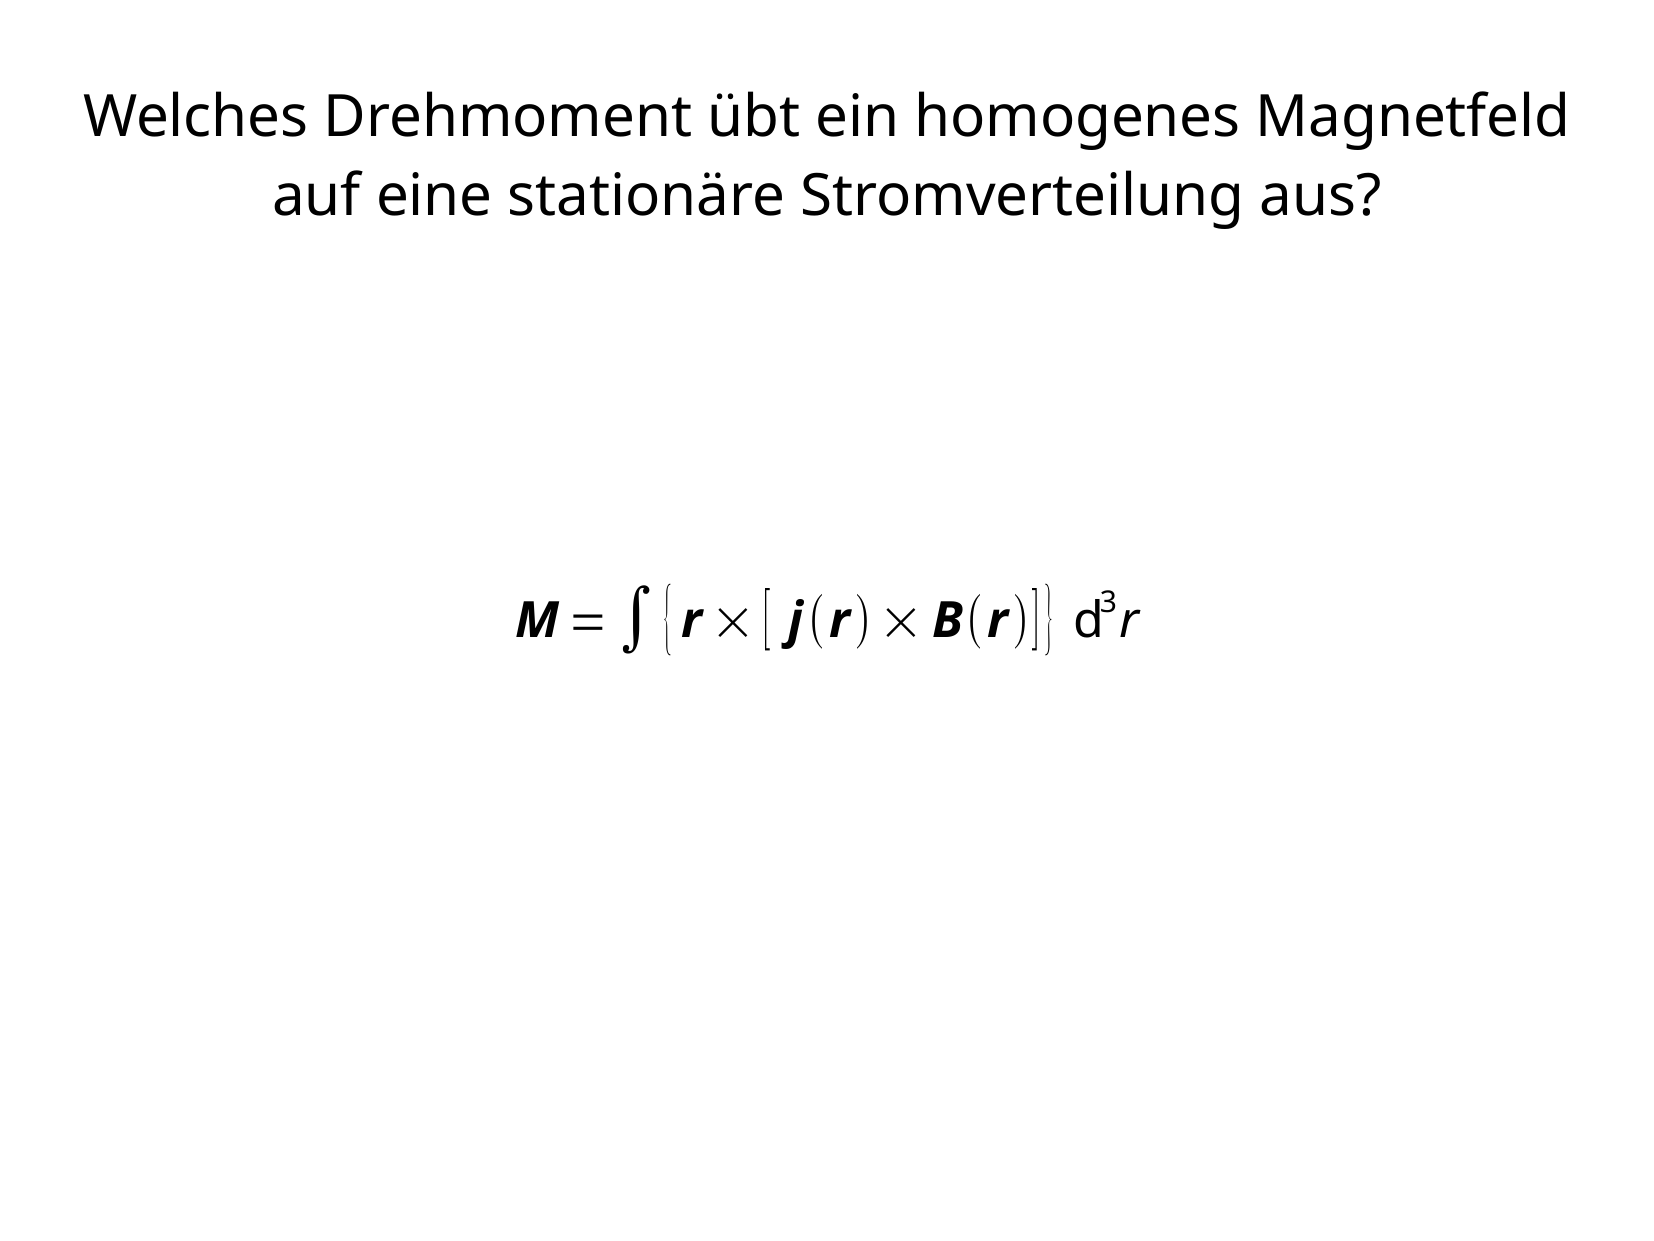

# Welches Drehmoment übt ein homogenes Magnetfeld auf eine stationäre Stromverteilung aus?